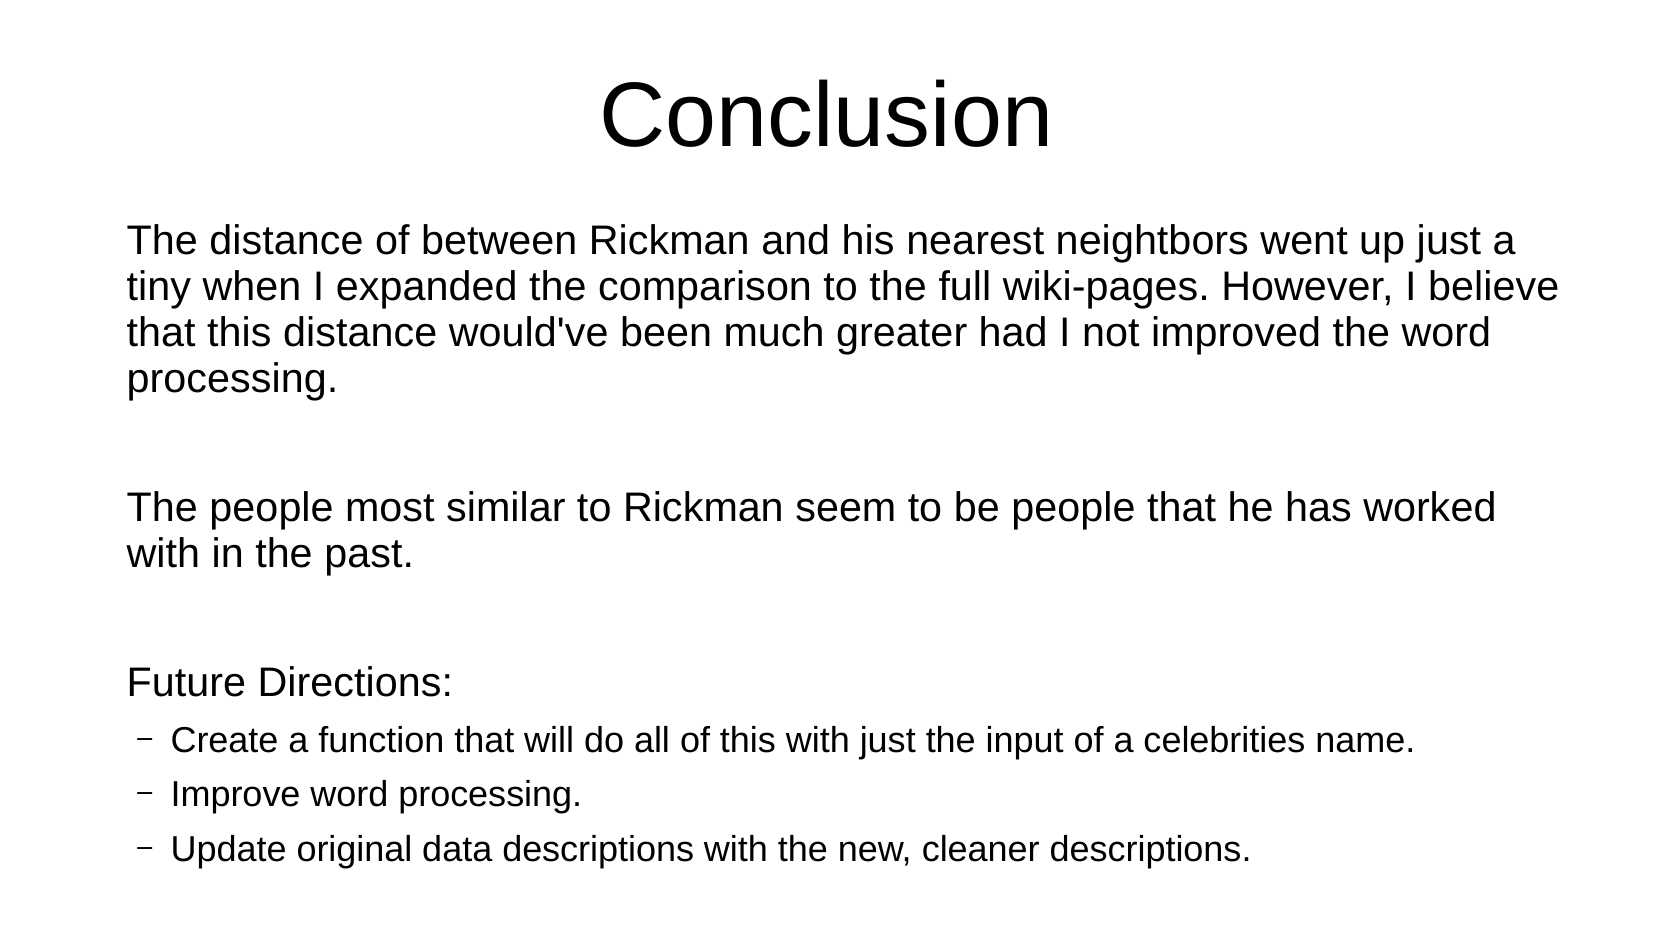

# Conclusion
The distance of between Rickman and his nearest neightbors went up just a tiny when I expanded the comparison to the full wiki-pages. However, I believe that this distance would've been much greater had I not improved the word processing.
The people most similar to Rickman seem to be people that he has worked with in the past.
Future Directions:
Create a function that will do all of this with just the input of a celebrities name.
Improve word processing.
Update original data descriptions with the new, cleaner descriptions.